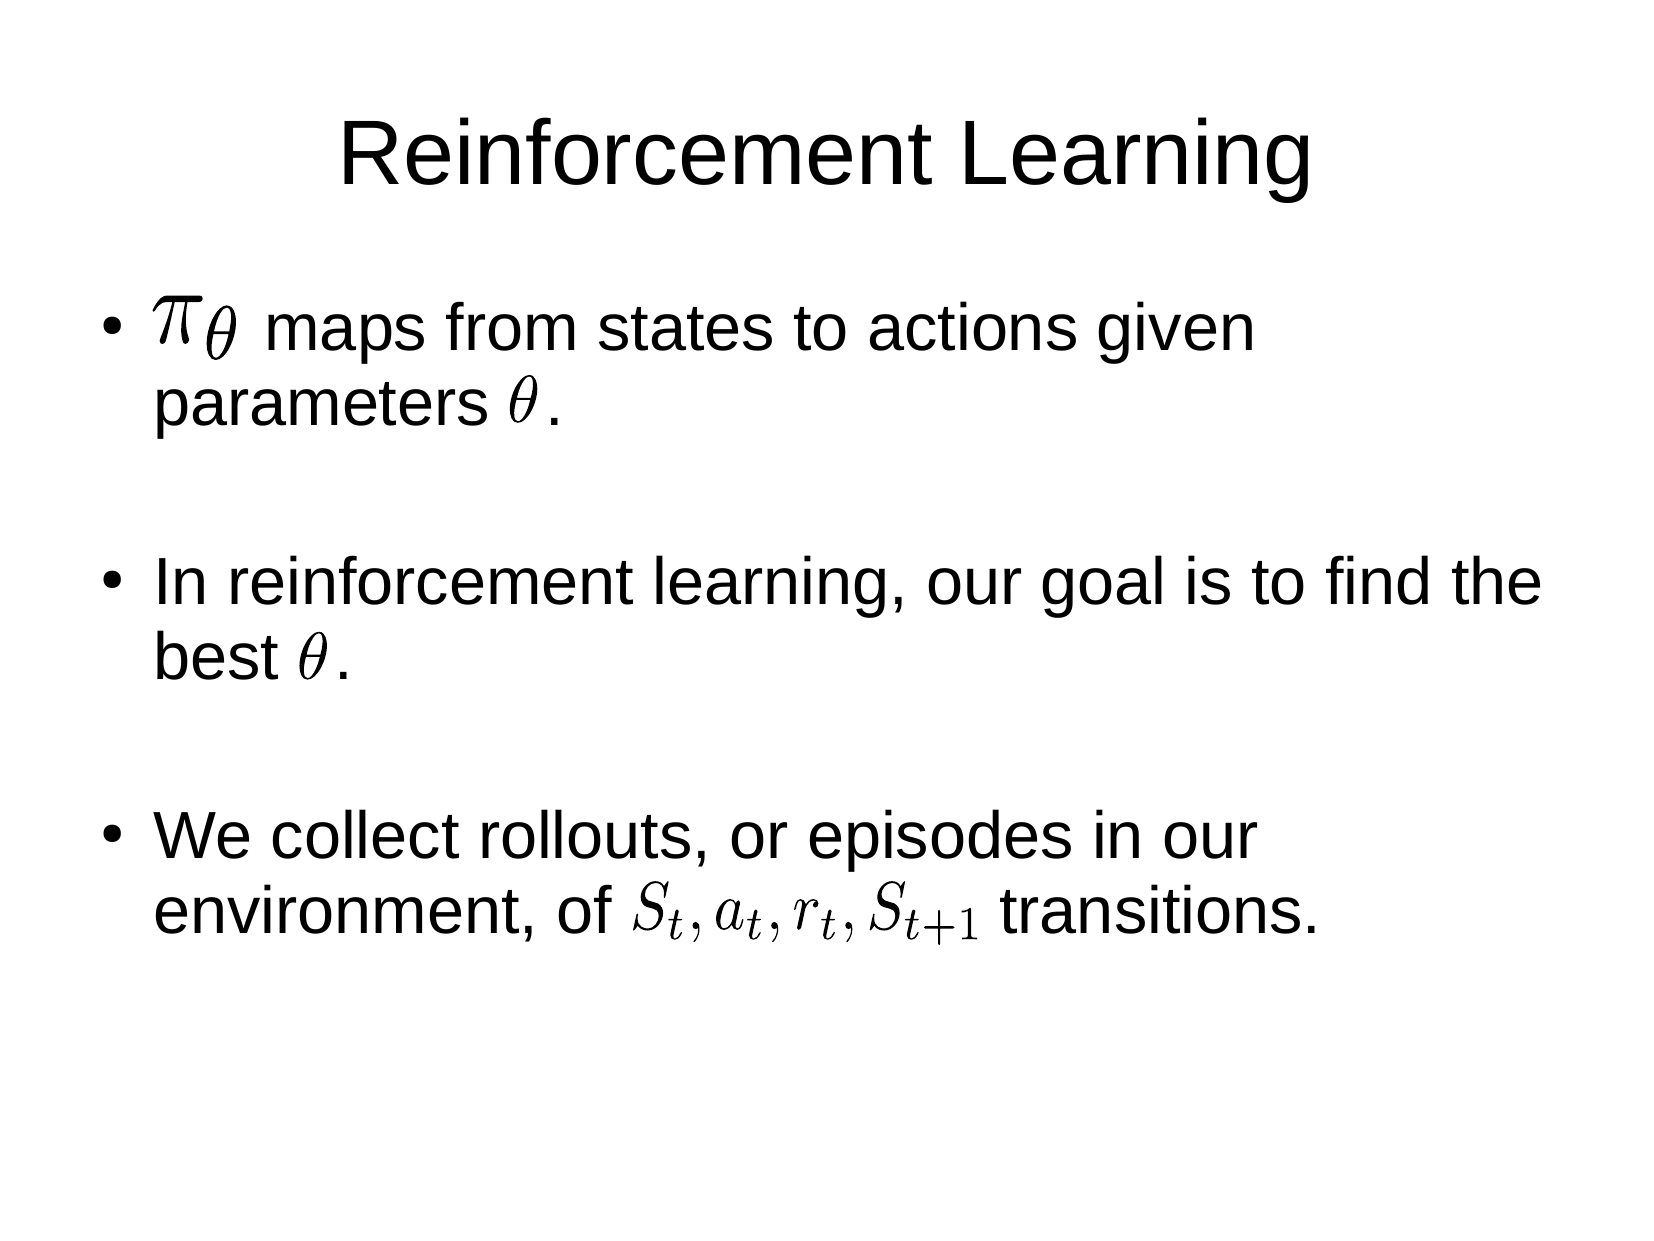

# Reinforcement Learning
 maps from states to actions given parameters .
In reinforcement learning, our goal is to find the best .
We collect rollouts, or episodes in our environment, of transitions.